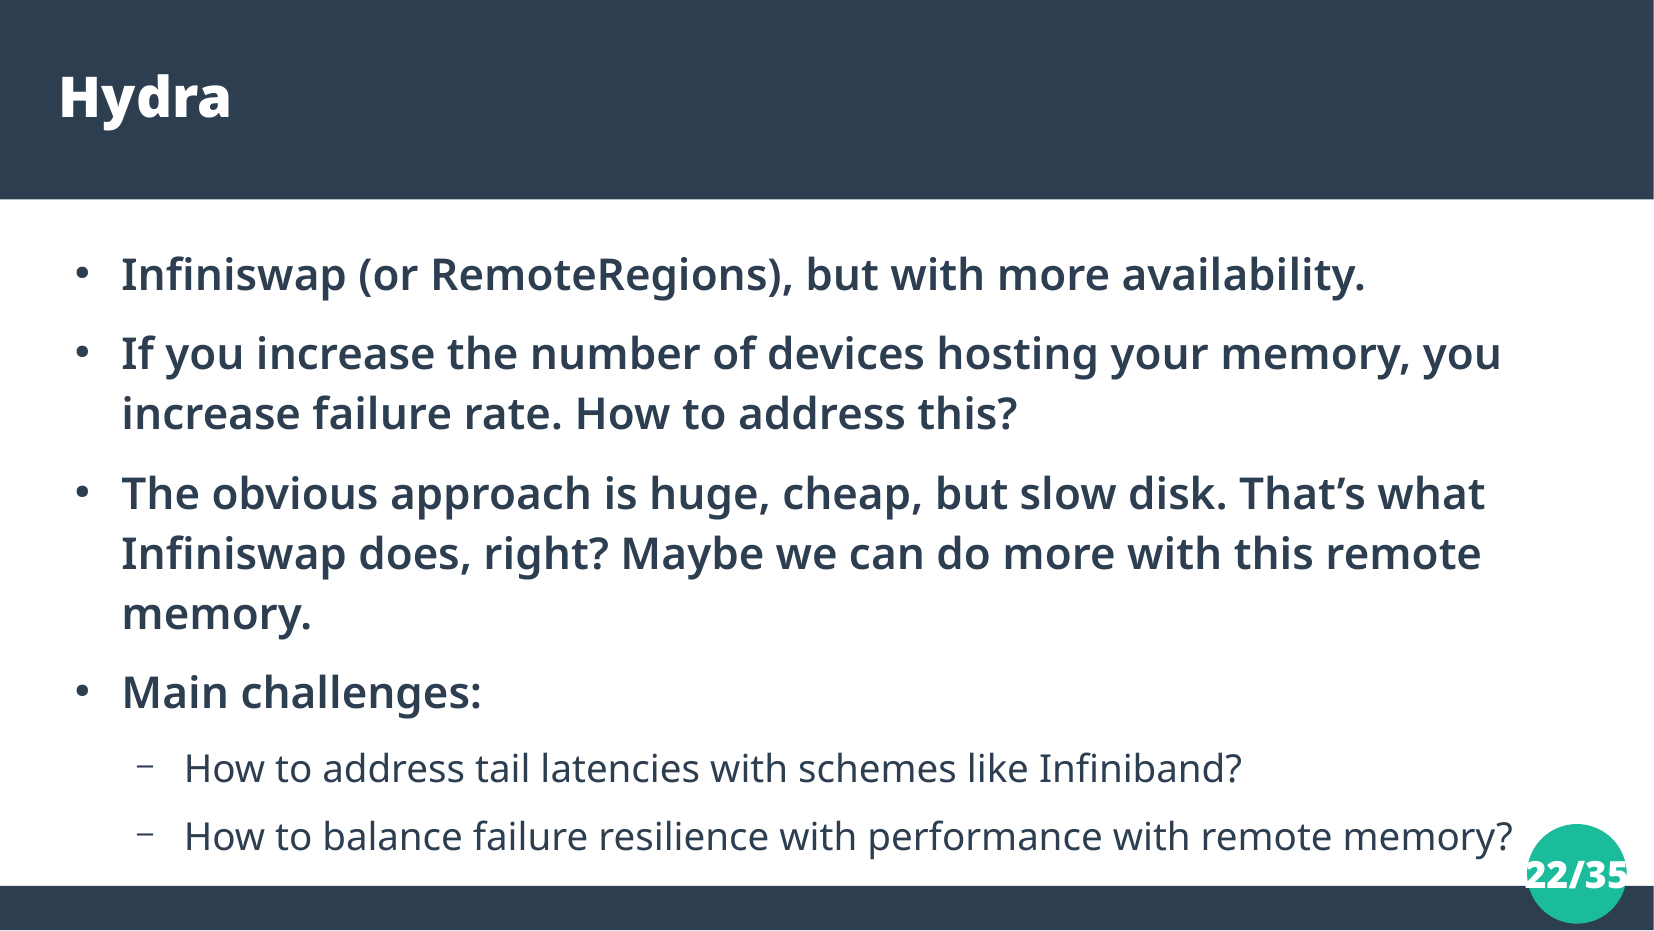

# Hydra
Infiniswap (or RemoteRegions), but with more availability.
If you increase the number of devices hosting your memory, you increase failure rate. How to address this?
The obvious approach is huge, cheap, but slow disk. That’s what Infiniswap does, right? Maybe we can do more with this remote memory.
Main challenges:
How to address tail latencies with schemes like Infiniband?
How to balance failure resilience with performance with remote memory?